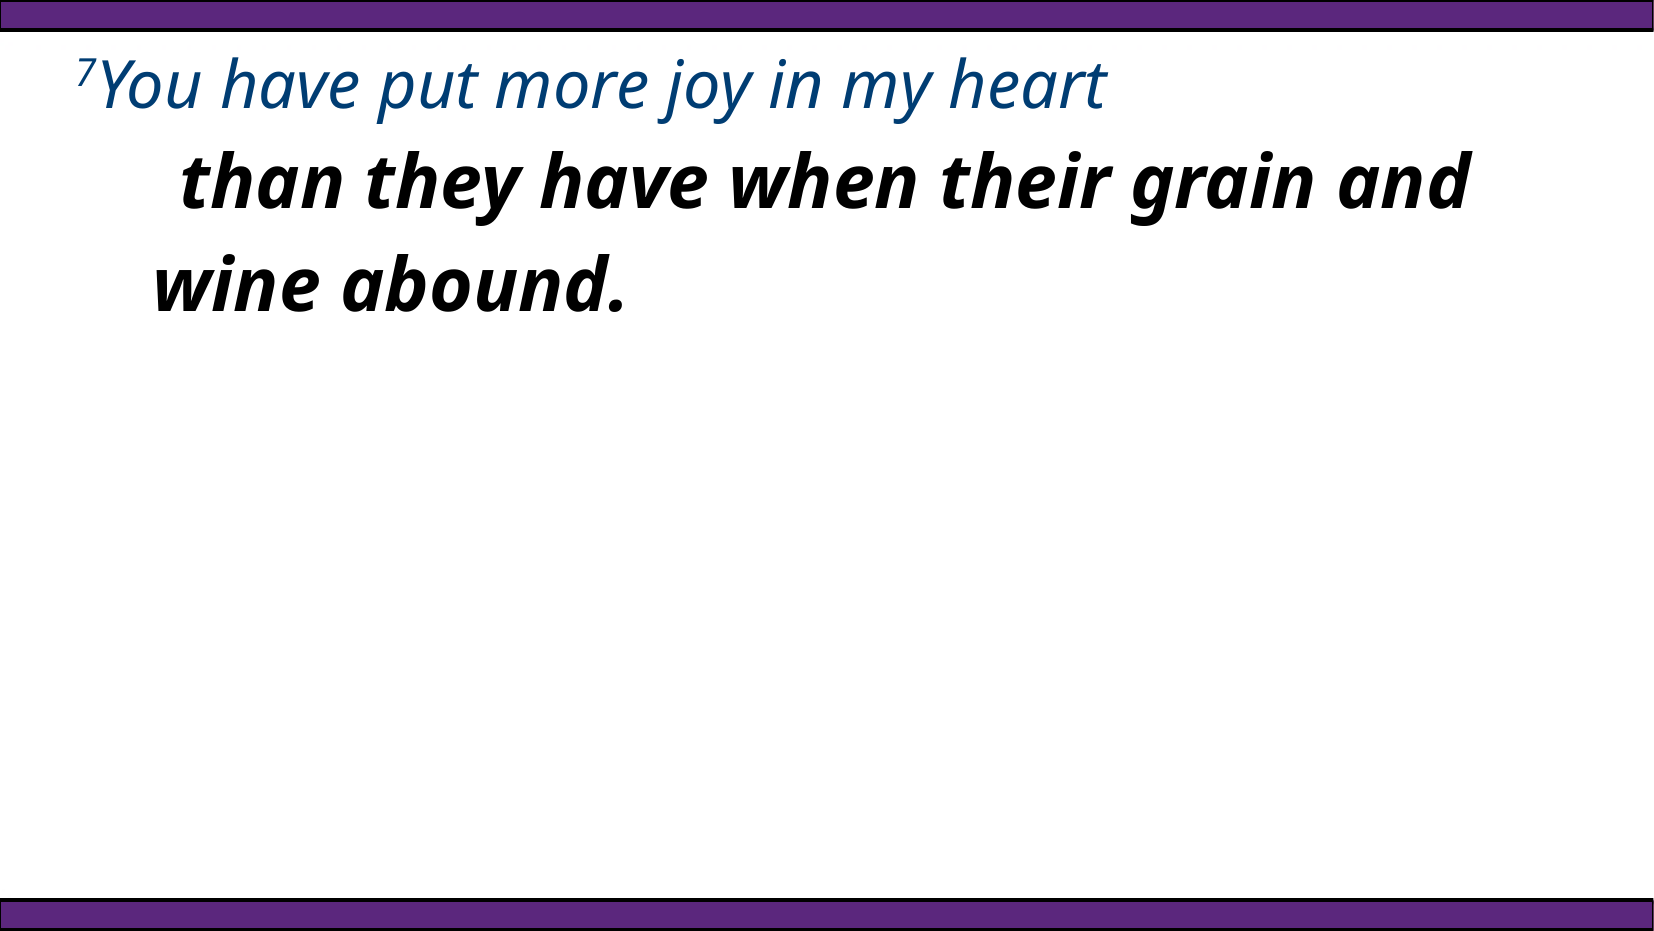

7You have put more joy in my heart
 than they have when their grain and
 wine abound.